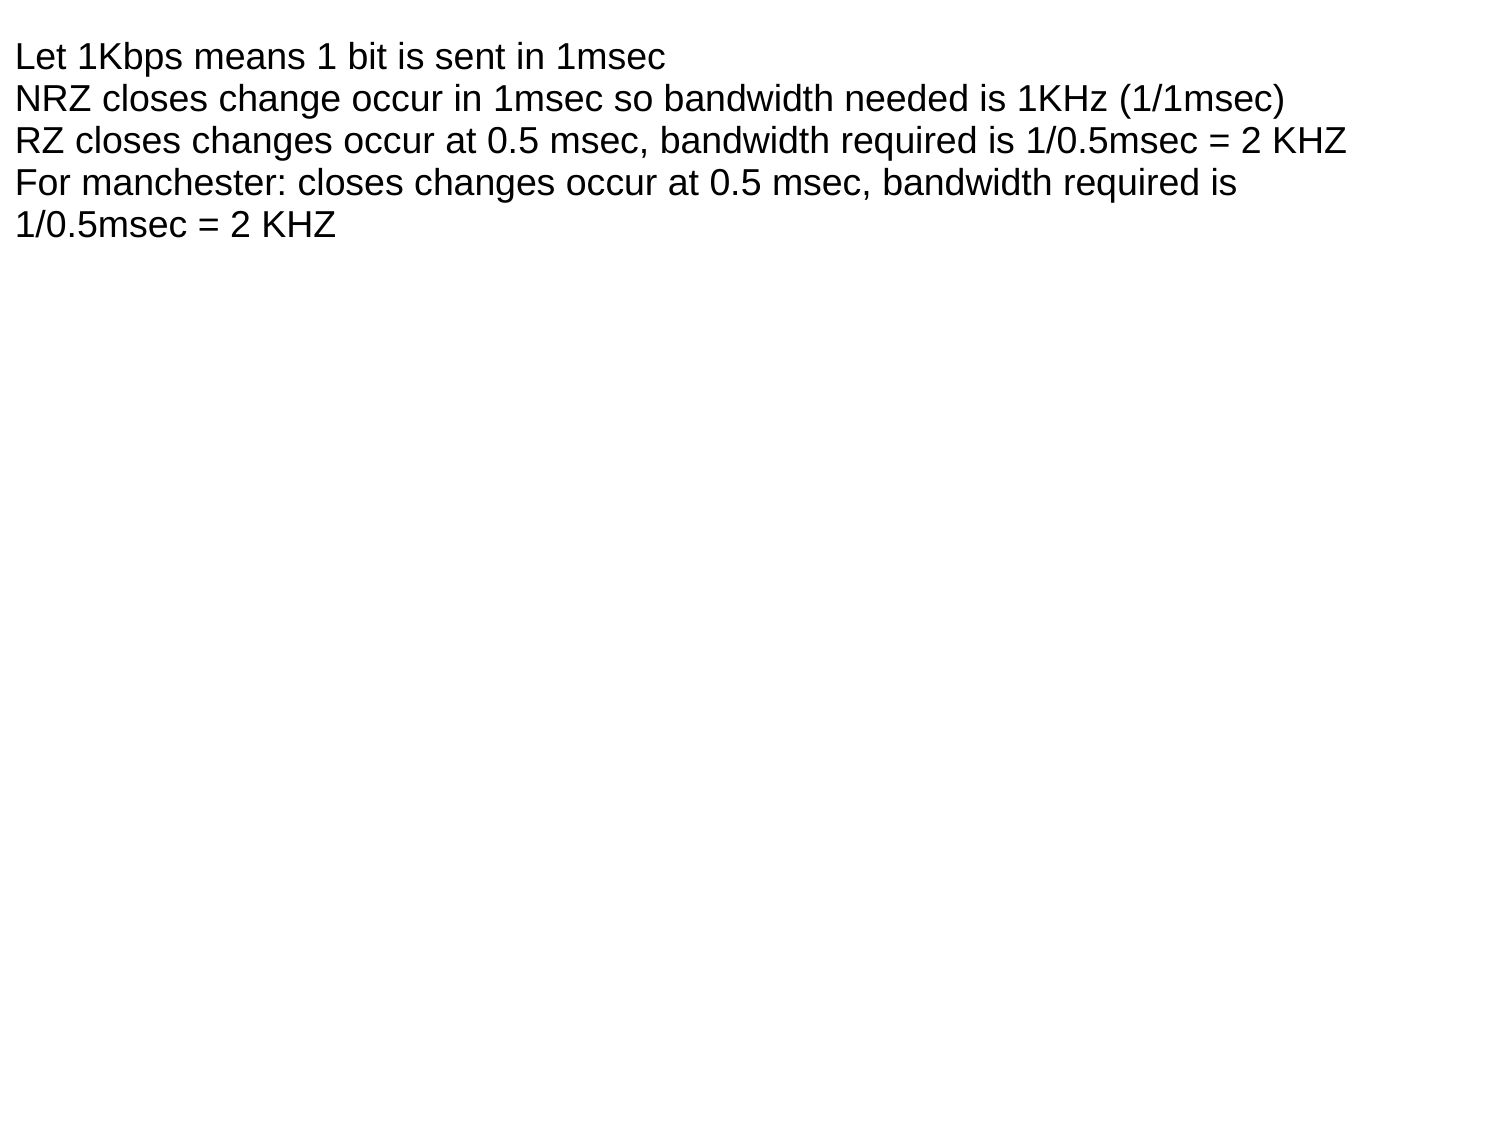

Let 1Kbps means 1 bit is sent in 1msec
NRZ closes change occur in 1msec so bandwidth needed is 1KHz (1/1msec)
RZ closes changes occur at 0.5 msec, bandwidth required is 1/0.5msec = 2 KHZ
For manchester: closes changes occur at 0.5 msec, bandwidth required is 1/0.5msec = 2 KHZ